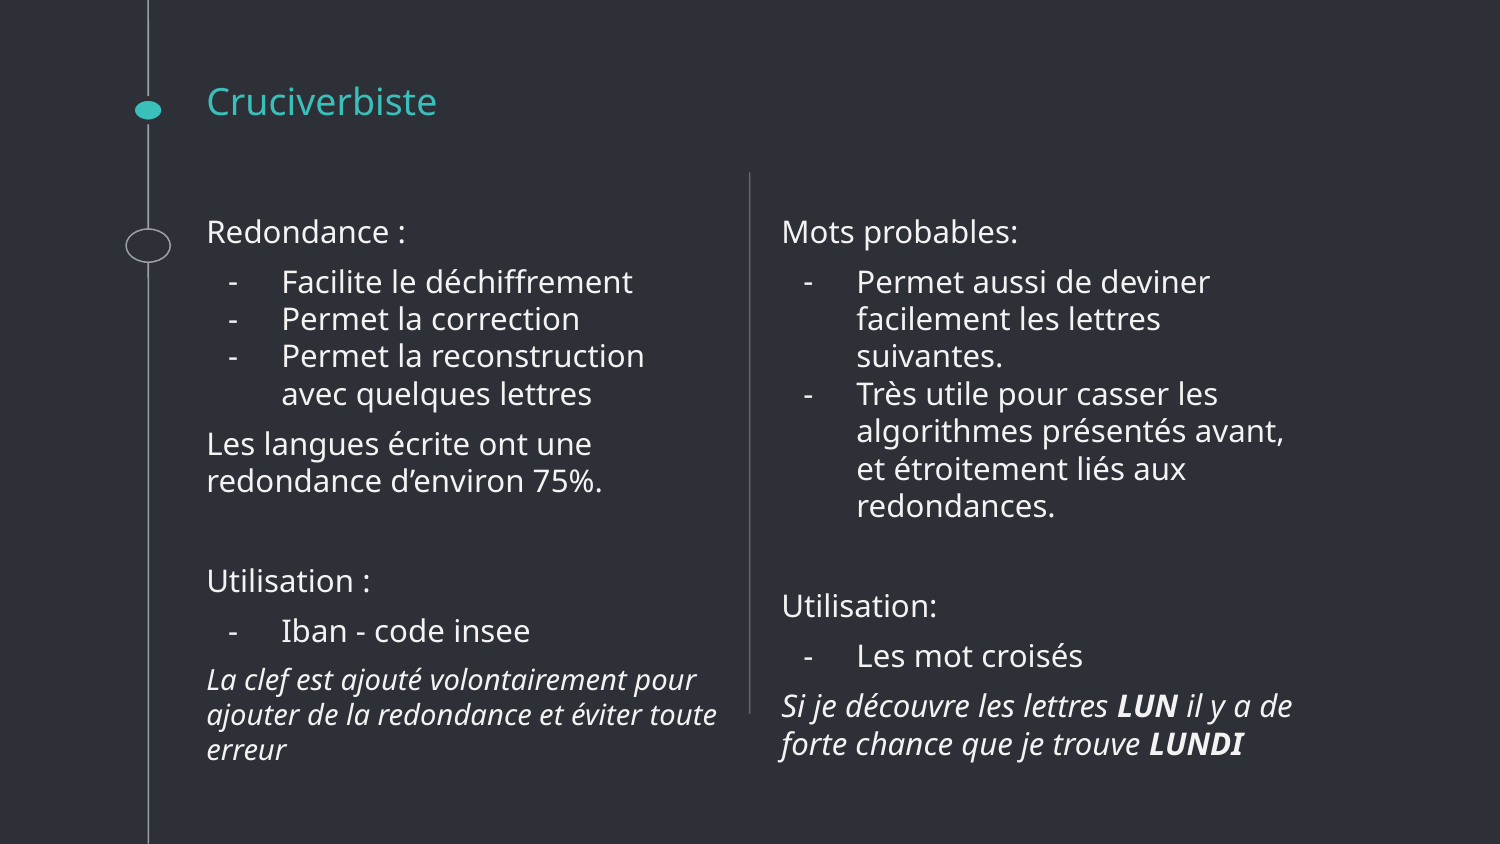

# Cruciverbiste
Redondance :
Facilite le déchiffrement
Permet la correction
Permet la reconstruction avec quelques lettres
Les langues écrite ont une redondance d’environ 75%.
Utilisation :
Iban - code insee
La clef est ajouté volontairement pour ajouter de la redondance et éviter toute erreur
Mots probables:
Permet aussi de deviner facilement les lettres suivantes.
Très utile pour casser les algorithmes présentés avant, et étroitement liés aux redondances.
Utilisation:
Les mot croisés
Si je découvre les lettres LUN il y a de forte chance que je trouve LUNDI